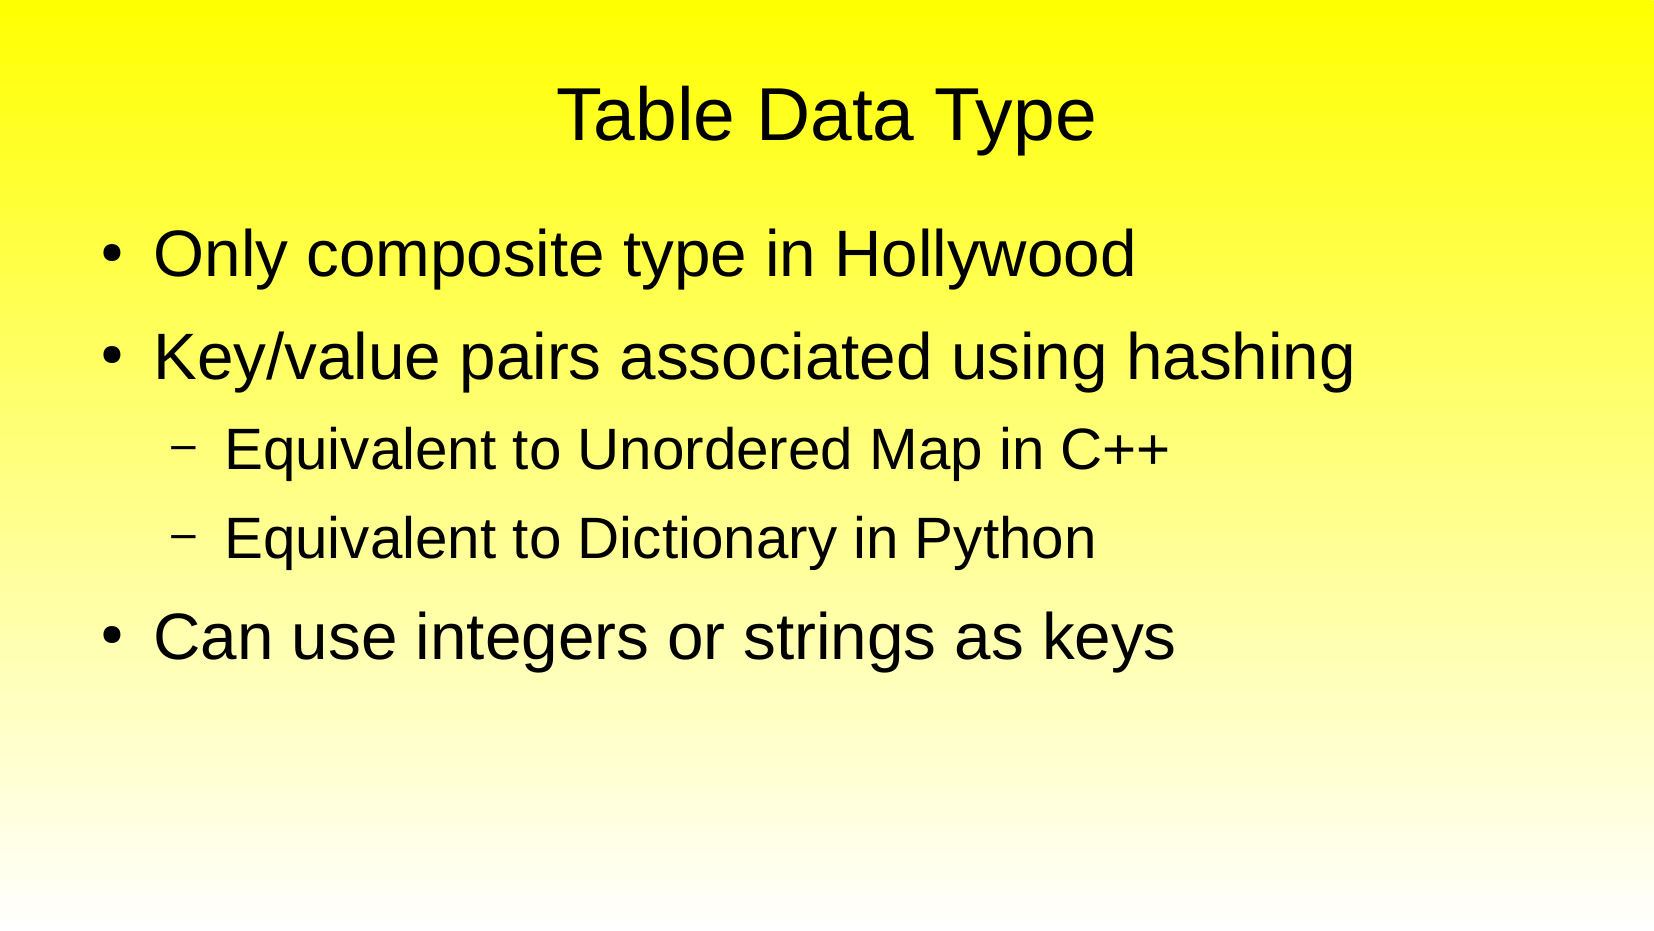

# Table Data Type
Only composite type in Hollywood
Key/value pairs associated using hashing
Equivalent to Unordered Map in C++
Equivalent to Dictionary in Python
Can use integers or strings as keys